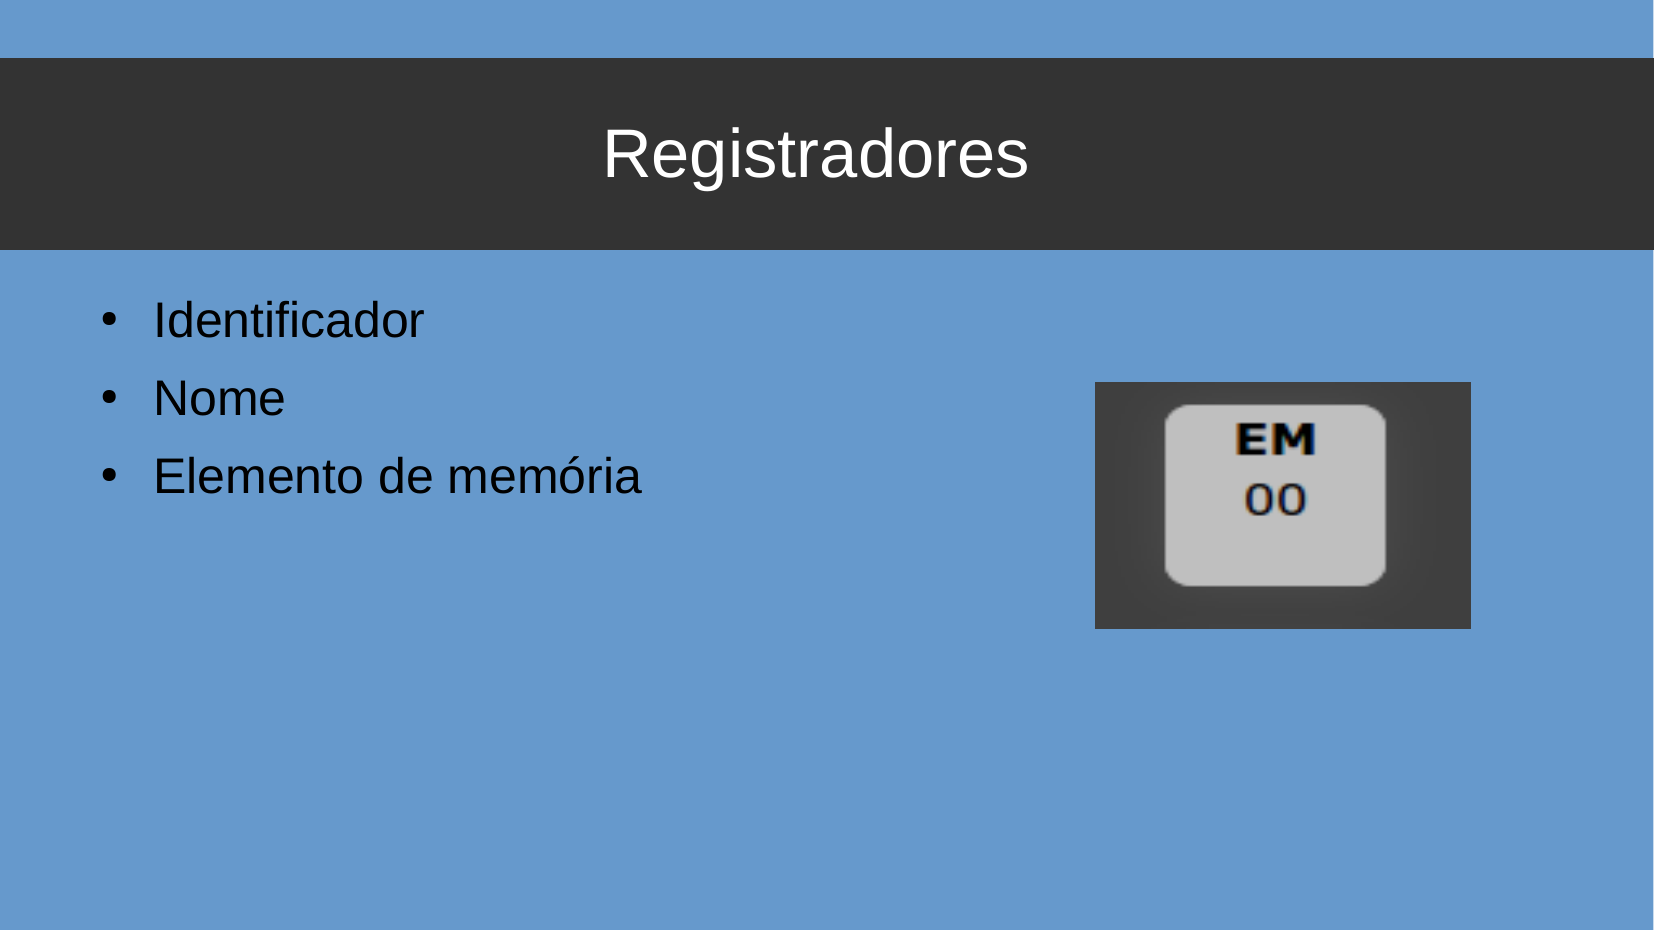

# Registradores
Identificador
Nome
Elemento de memória